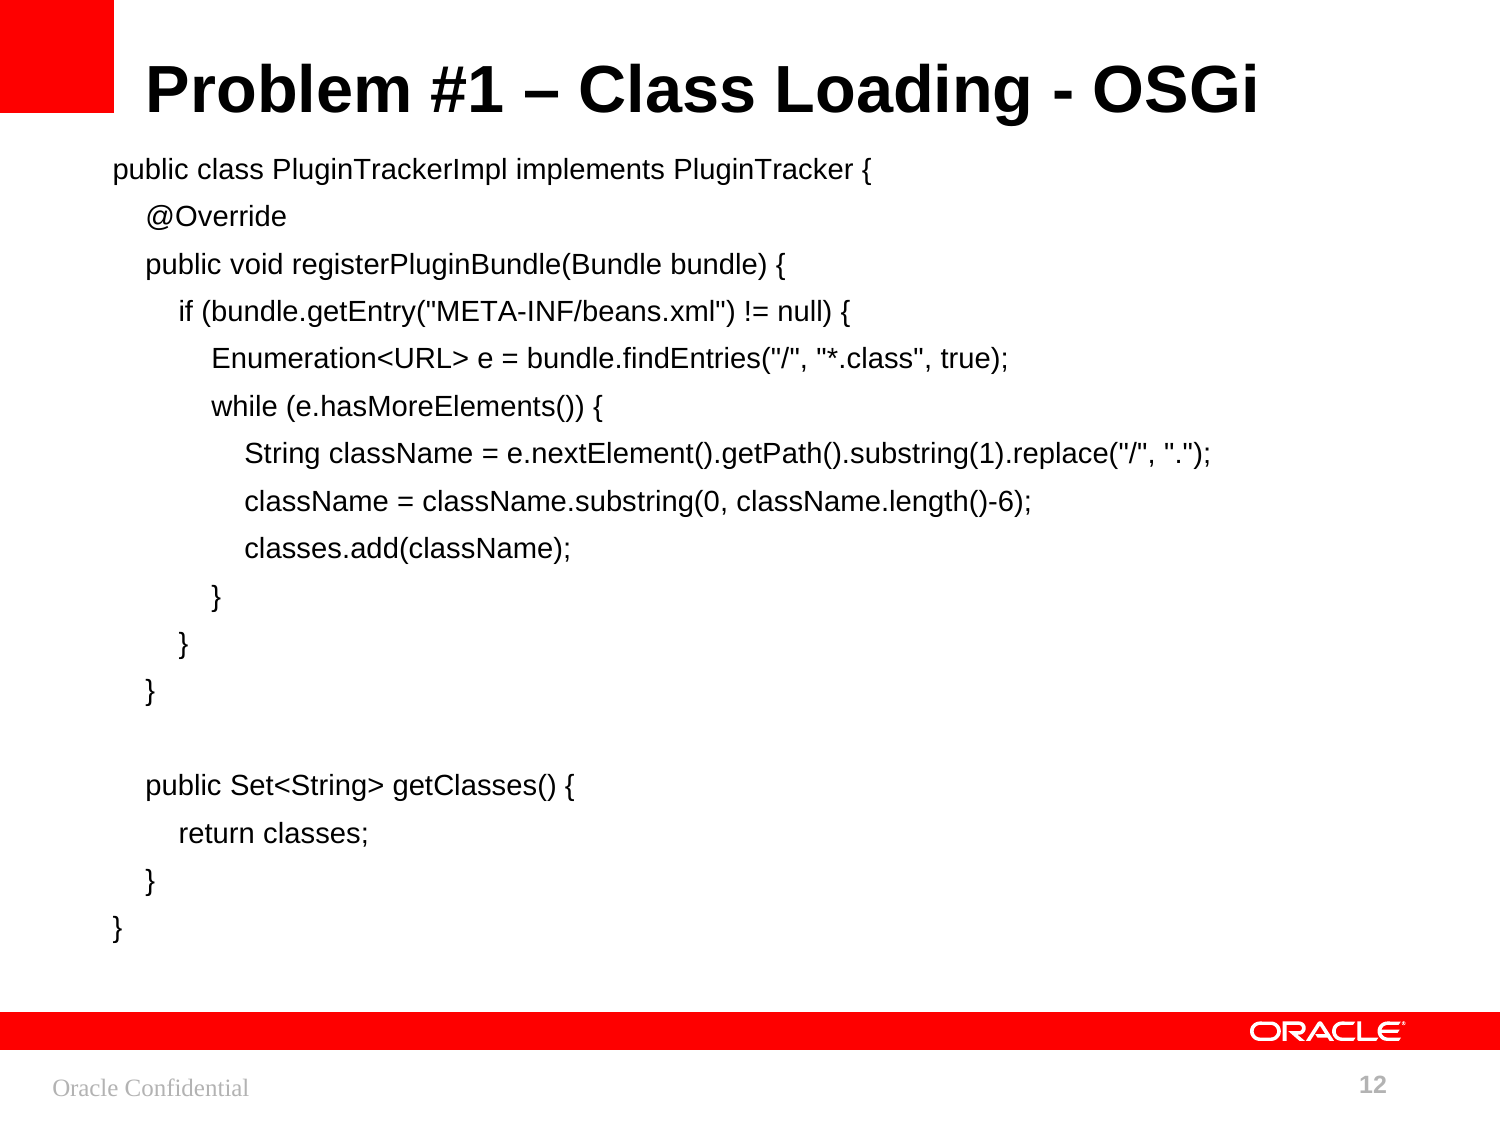

Problem #1 – Class Loading - OSGi
# public class PluginTrackerImpl implements PluginTracker {
 @Override
 public void registerPluginBundle(Bundle bundle) {
 if (bundle.getEntry("META-INF/beans.xml") != null) {
 Enumeration<URL> e = bundle.findEntries("/", "*.class", true);
 while (e.hasMoreElements()) {
 String className = e.nextElement().getPath().substring(1).replace("/", ".");
 className = className.substring(0, className.length()-6);
 classes.add(className);
 }
 }
 }
 public Set<String> getClasses() {
 return classes;
 }
}